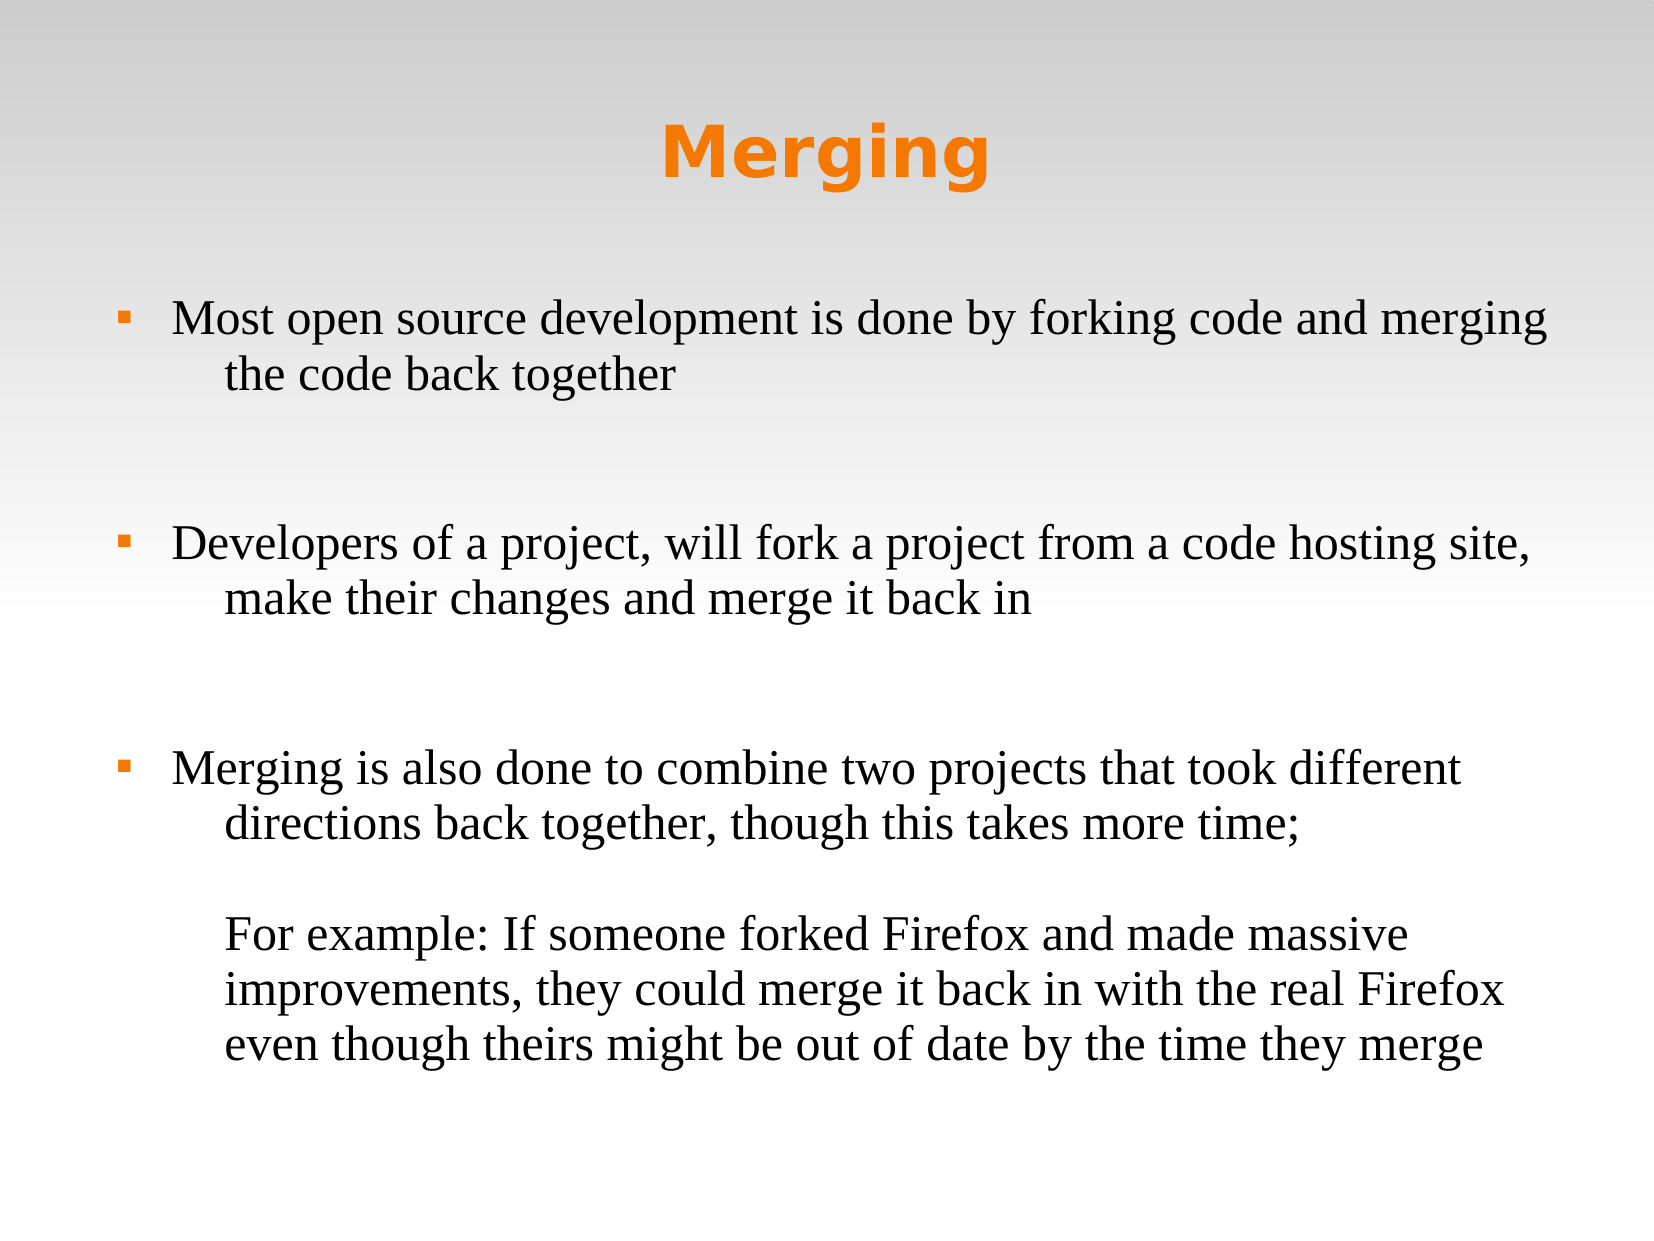

# Merging
Most open source development is done by forking code and merging the code back together
Developers of a project, will fork a project from a code hosting site, make their changes and merge it back in
Merging is also done to combine two projects that took different directions back together, though this takes more time;
For example: If someone forked Firefox and made massive improvements, they could merge it back in with the real Firefox even though theirs might be out of date by the time they merge